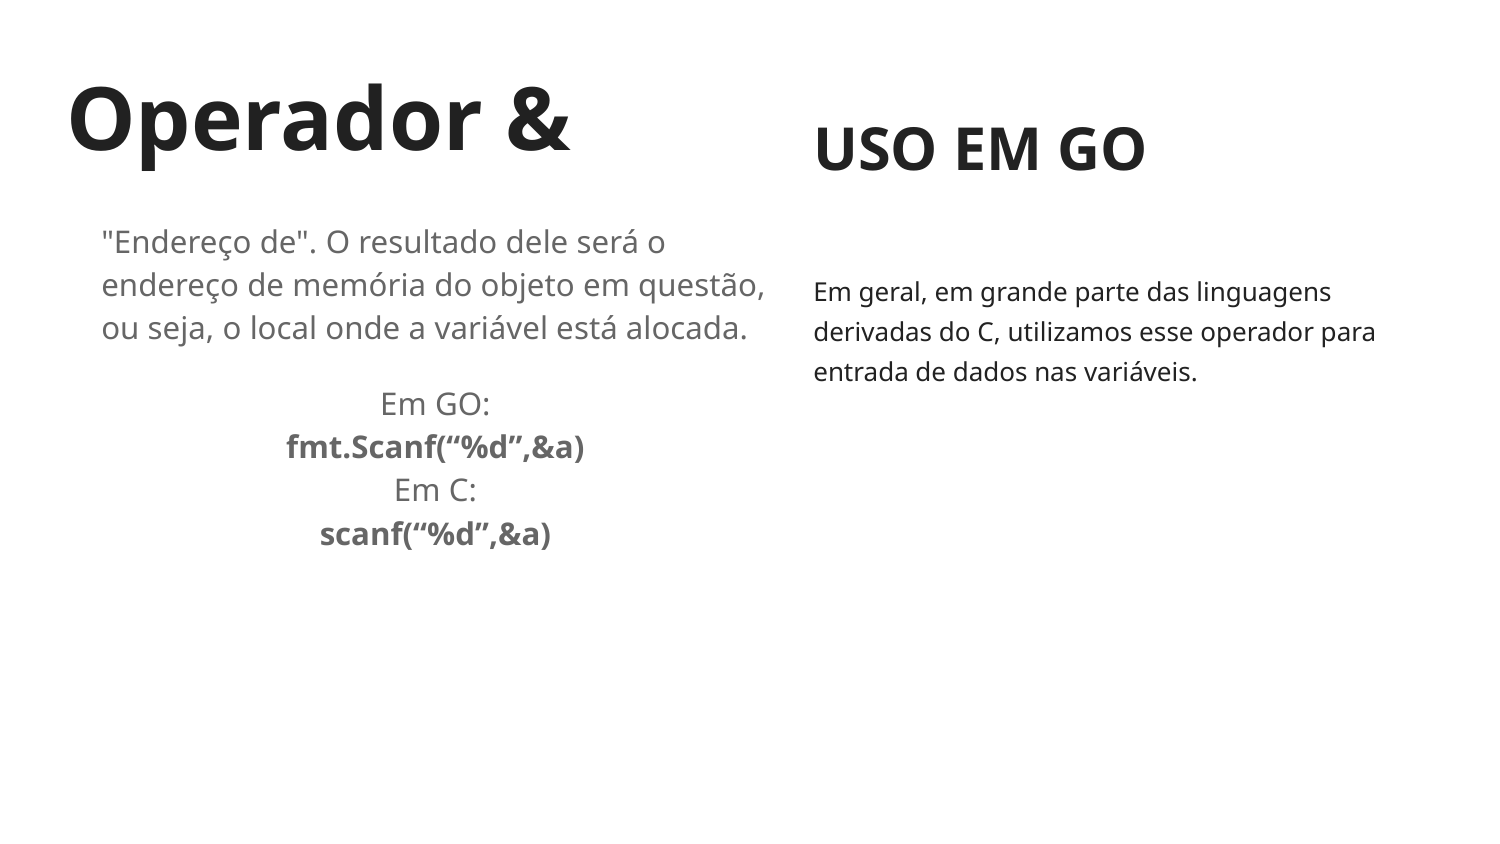

# Operador &
USO EM GO
Em geral, em grande parte das linguagens derivadas do C, utilizamos esse operador para entrada de dados nas variáveis.
"Endereço de". O resultado dele será o endereço de memória do objeto em questão, ou seja, o local onde a variável está alocada.
Em GO:
fmt.Scanf(“%d”,&a)
Em C:
scanf(“%d”,&a)